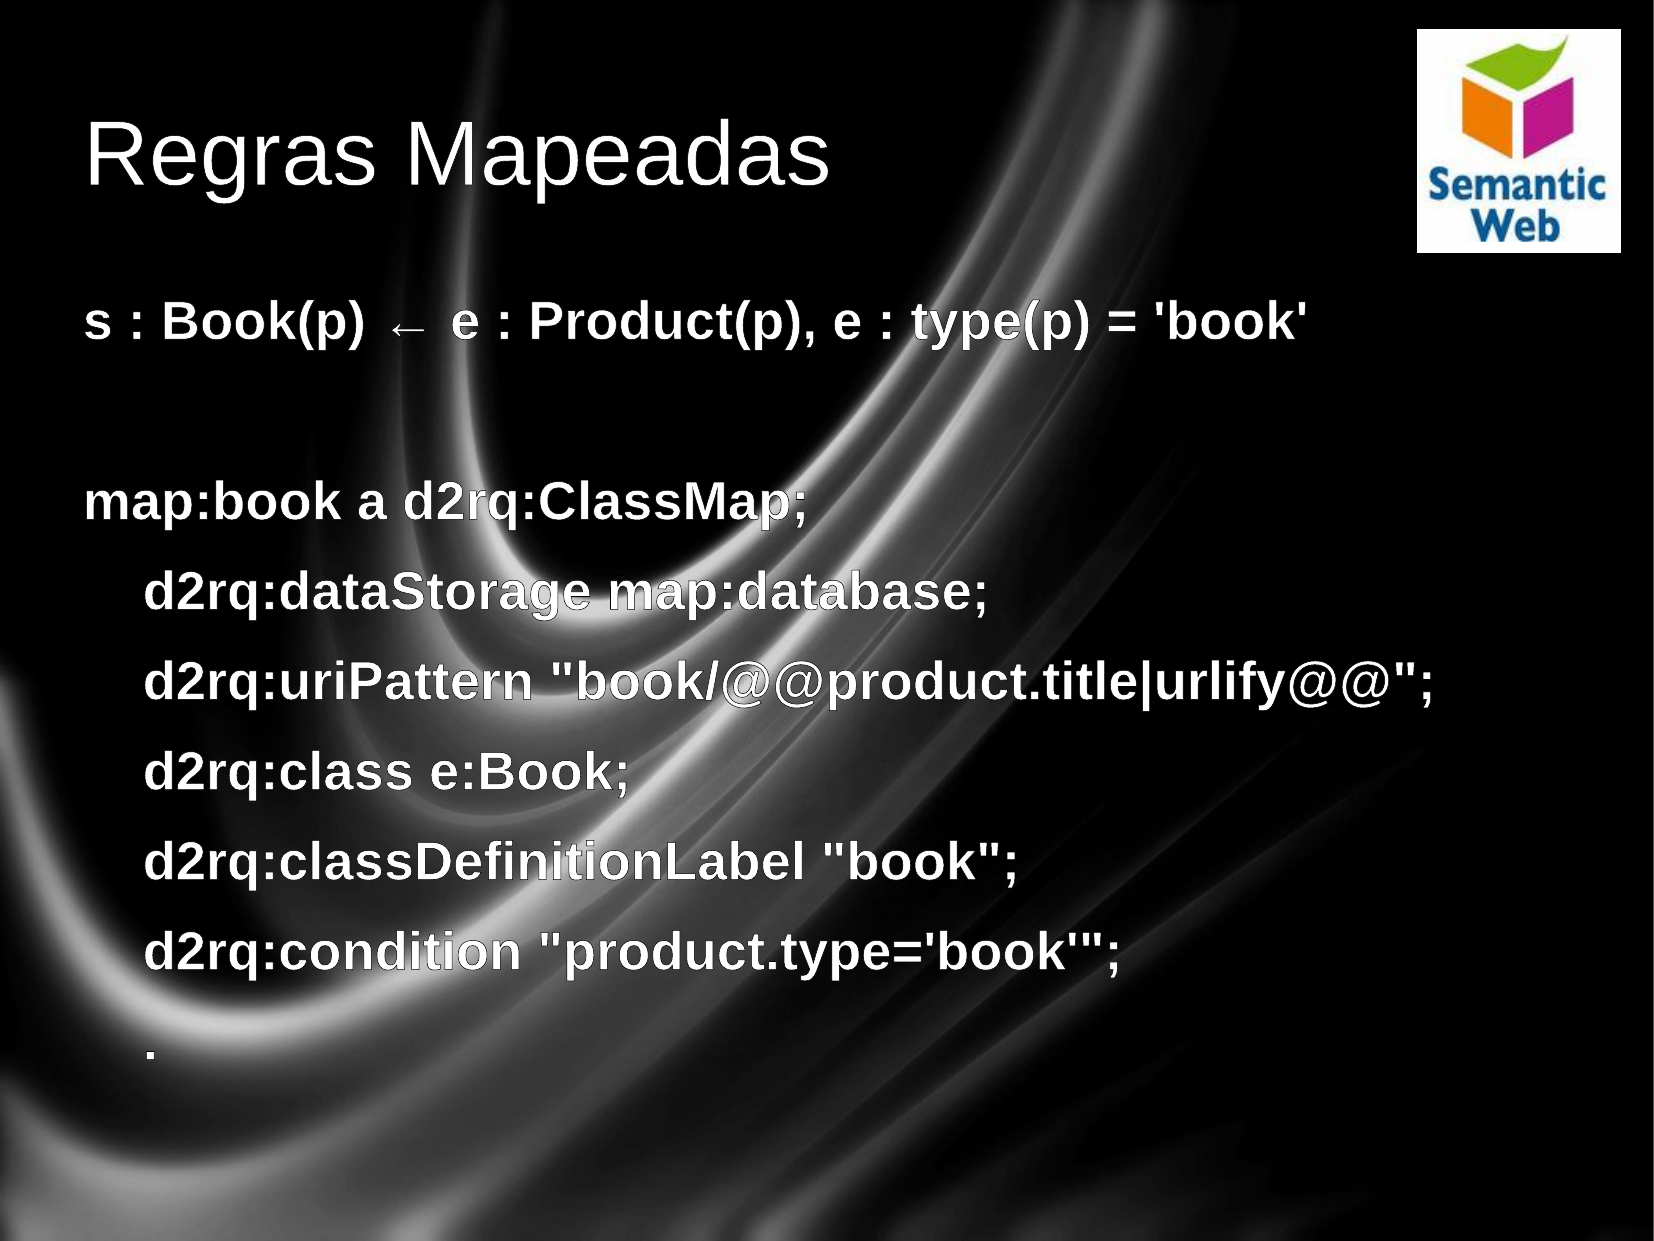

# Regras Mapeadas
s : Book(p) ← e : Product(p), e : type(p) = 'book'
map:book a d2rq:ClassMap;
 d2rq:dataStorage map:database;
 d2rq:uriPattern "book/@@product.title|urlify@@";
 d2rq:class e:Book;
 d2rq:classDefinitionLabel "book";
 d2rq:condition "product.type='book'";
 .